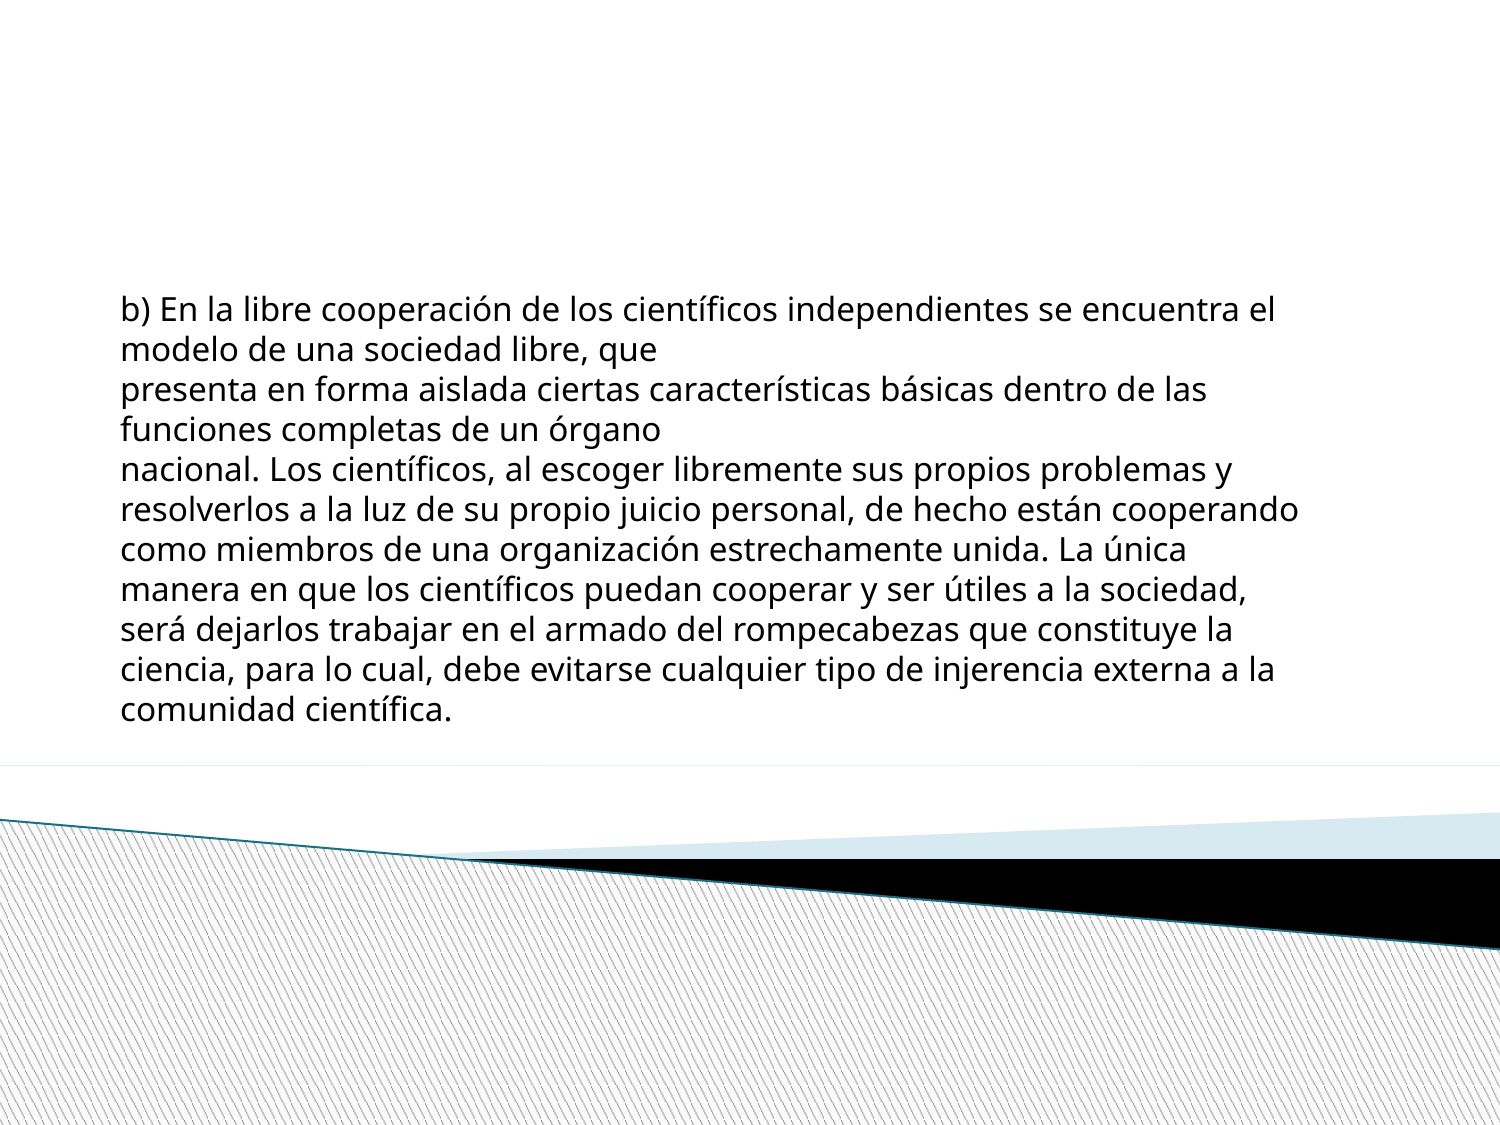

b) En la libre cooperación de los científicos independientes se encuentra el modelo de una sociedad libre, que
presenta en forma aislada ciertas características básicas dentro de las funciones completas de un órgano
nacional. Los científicos, al escoger libremente sus propios problemas y resolverlos a la luz de su propio juicio personal, de hecho están cooperando como miembros de una organización estrechamente unida. La única manera en que los científicos puedan cooperar y ser útiles a la sociedad, será dejarlos trabajar en el armado del rompecabezas que constituye la ciencia, para lo cual, debe evitarse cualquier tipo de injerencia externa a la comunidad científica.